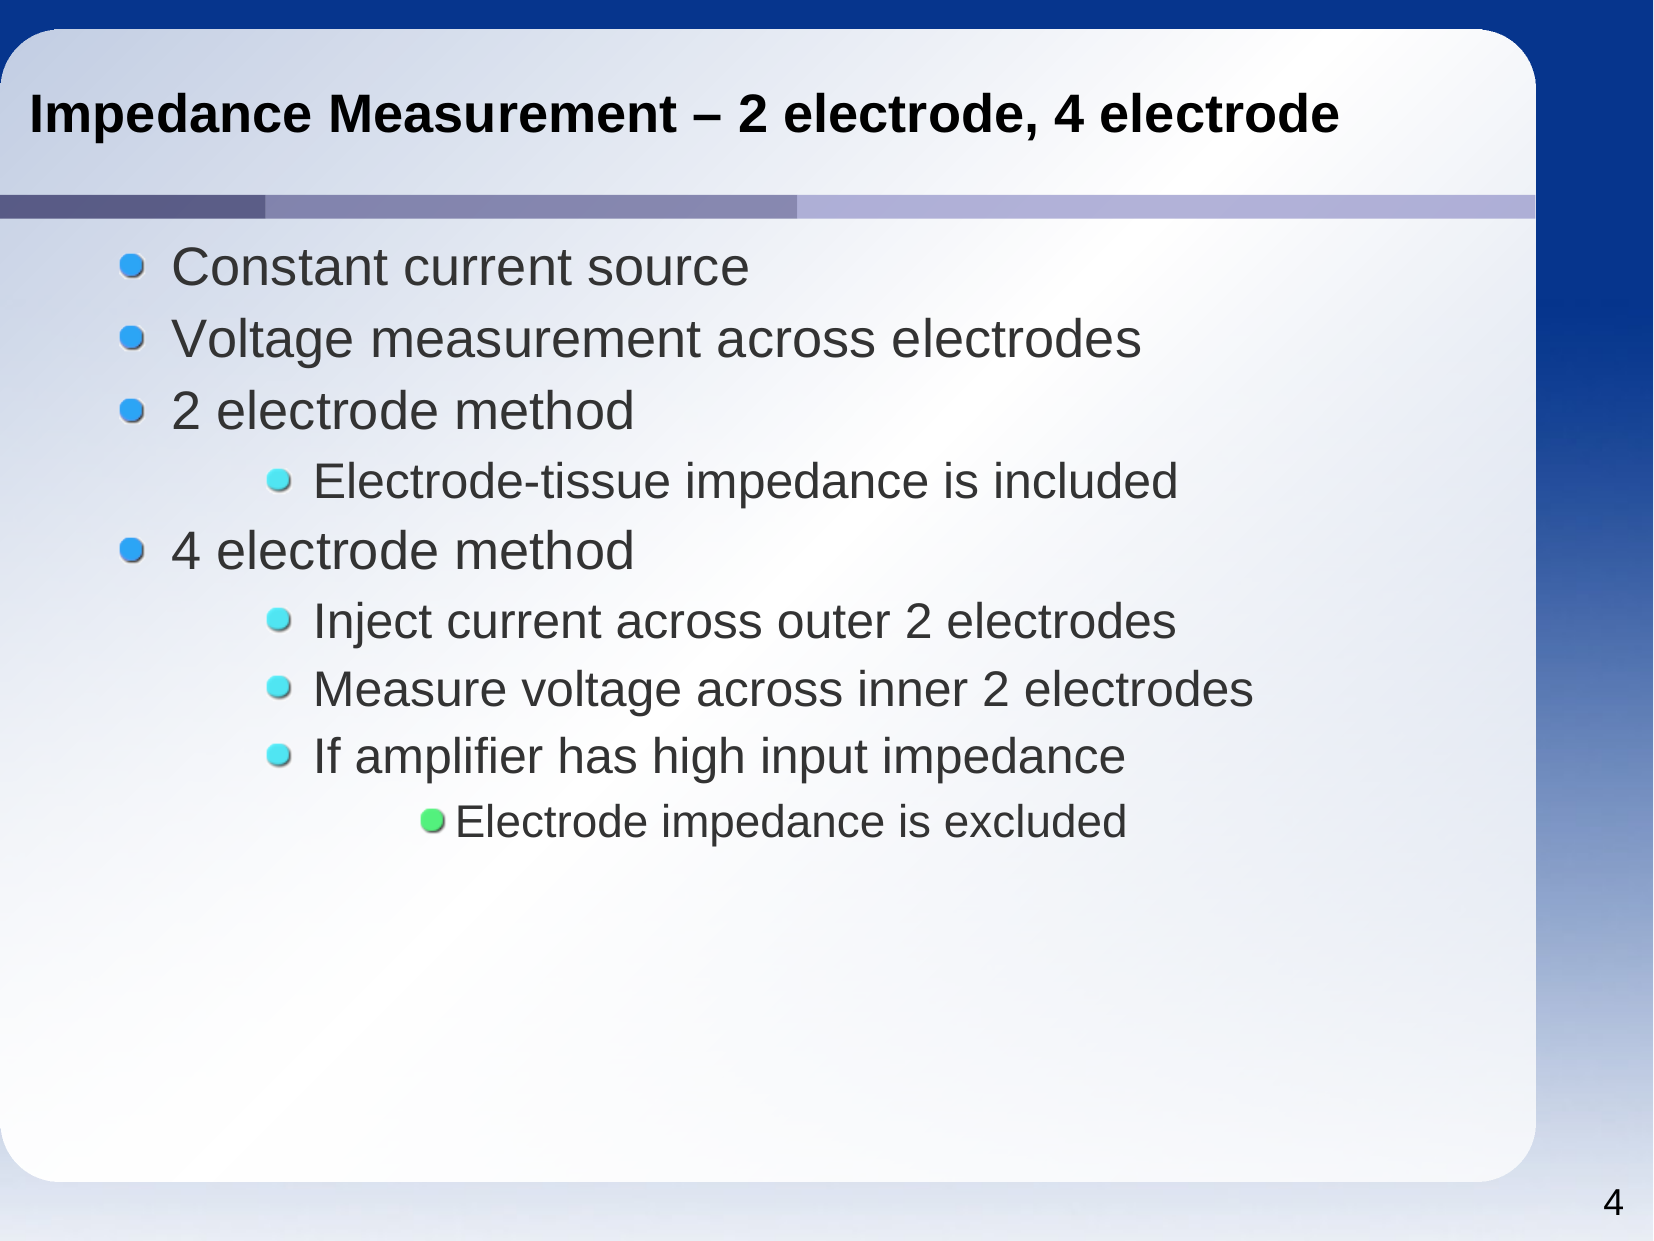

# Impedance Measurement – 2 electrode, 4 electrode
Constant current source
Voltage measurement across electrodes
2 electrode method
Electrode-tissue impedance is included
4 electrode method
Inject current across outer 2 electrodes
Measure voltage across inner 2 electrodes
If amplifier has high input impedance
Electrode impedance is excluded
4